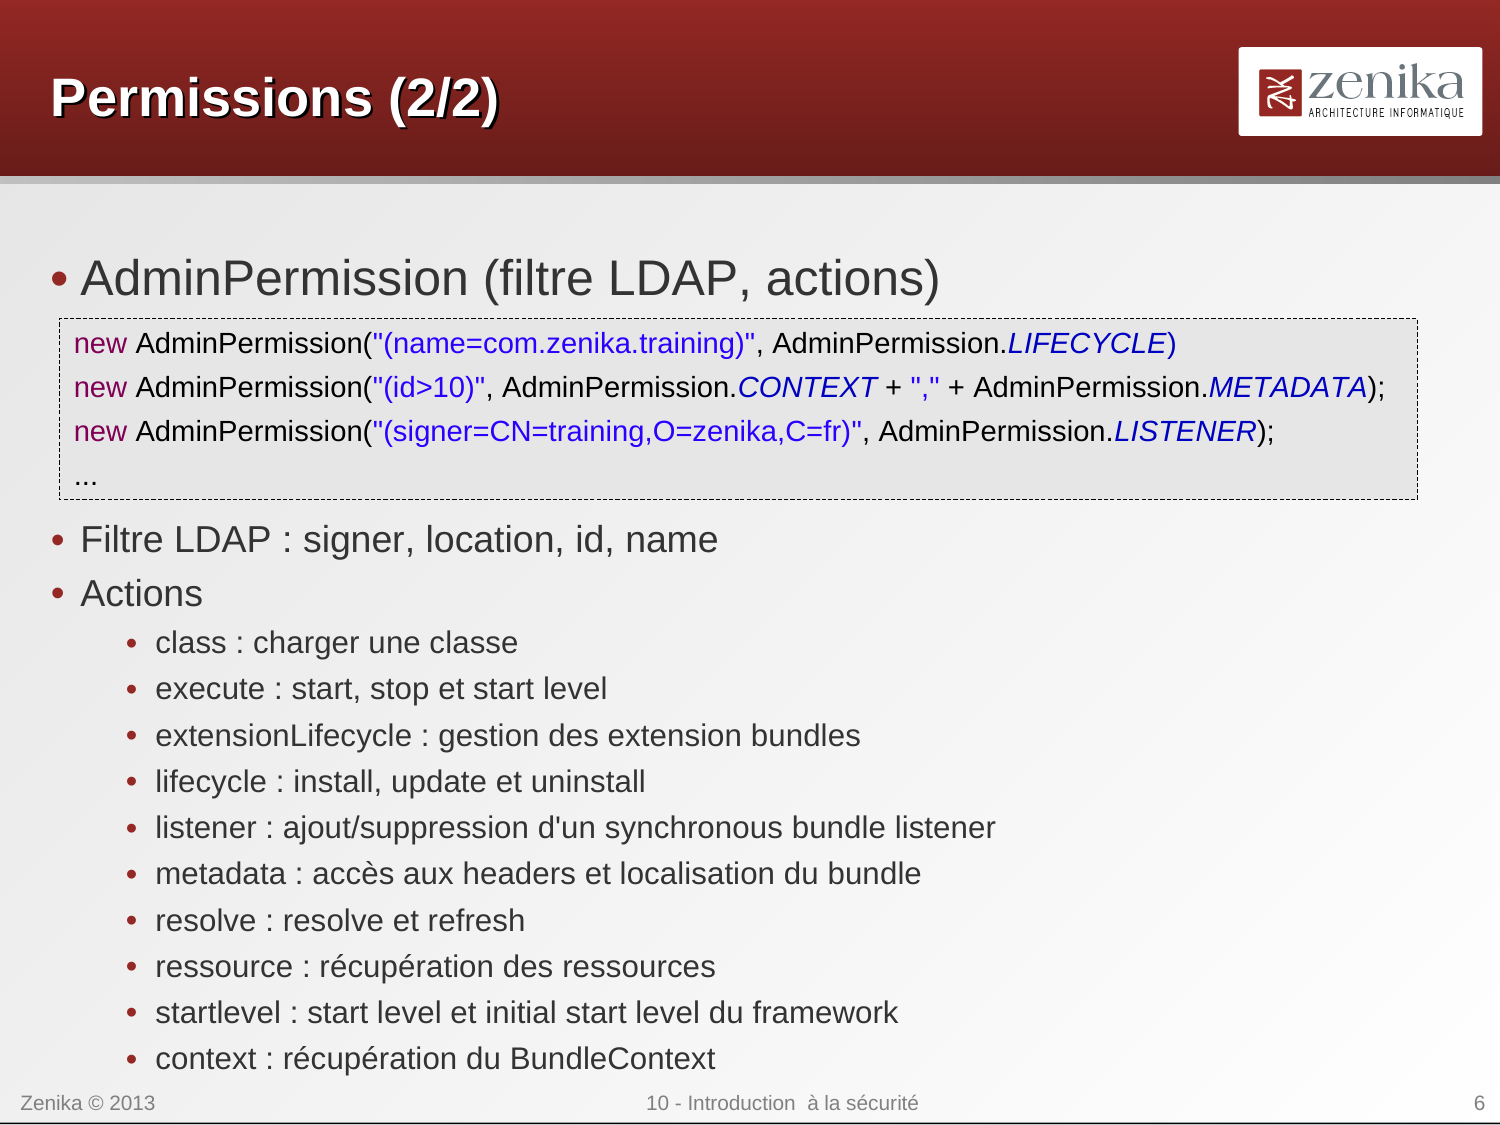

# Permissions (2/2)
AdminPermission (filtre LDAP, actions)
Filtre LDAP : signer, location, id, name
Actions
class : charger une classe
execute : start, stop et start level
extensionLifecycle : gestion des extension bundles
lifecycle : install, update et uninstall
listener : ajout/suppression d'un synchronous bundle listener
metadata : accès aux headers et localisation du bundle
resolve : resolve et refresh
ressource : récupération des ressources
startlevel : start level et initial start level du framework
context : récupération du BundleContext
new AdminPermission("(name=com.zenika.training)", AdminPermission.LIFECYCLE)
new AdminPermission("(id>10)", AdminPermission.CONTEXT + "," + AdminPermission.METADATA);
new AdminPermission("(signer=CN=training,O=zenika,C=fr)", AdminPermission.LISTENER);
...